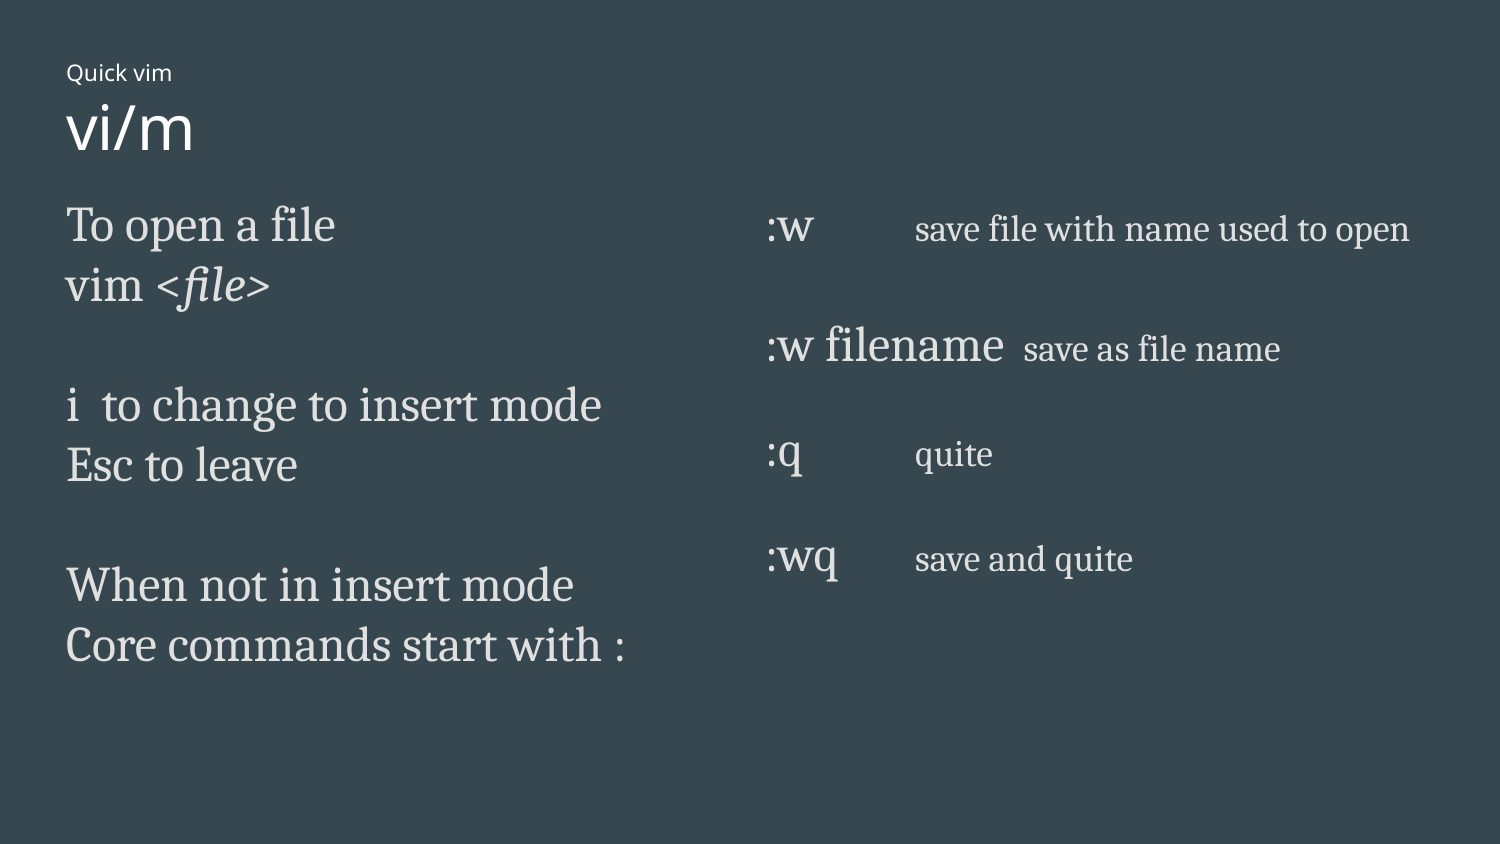

Quick vim
# vi/m
To open a file
vim <file>
i to change to insert mode
Esc to leave
When not in insert mode
Core commands start with :
:w 		save file with name used to open
:w filename save as file name
:q 		quite
:wq save and quite